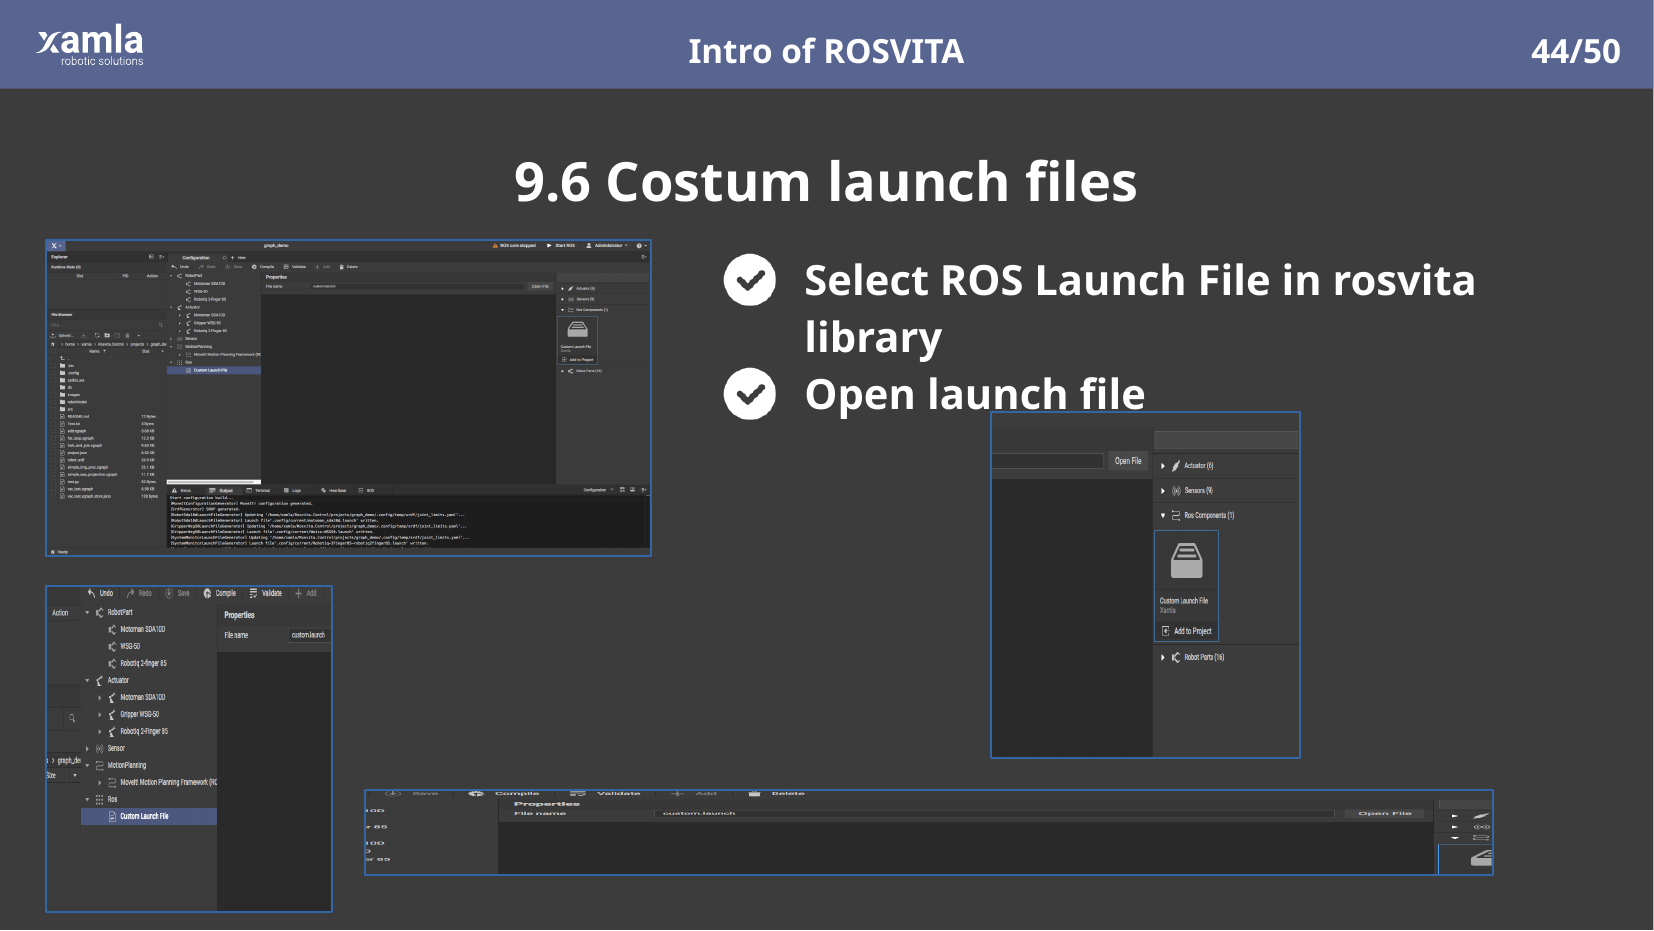

Intro of ROSVITA
44/50
9.6 Costum launch files
Select ROS Launch File in rosvita library
Open launch file